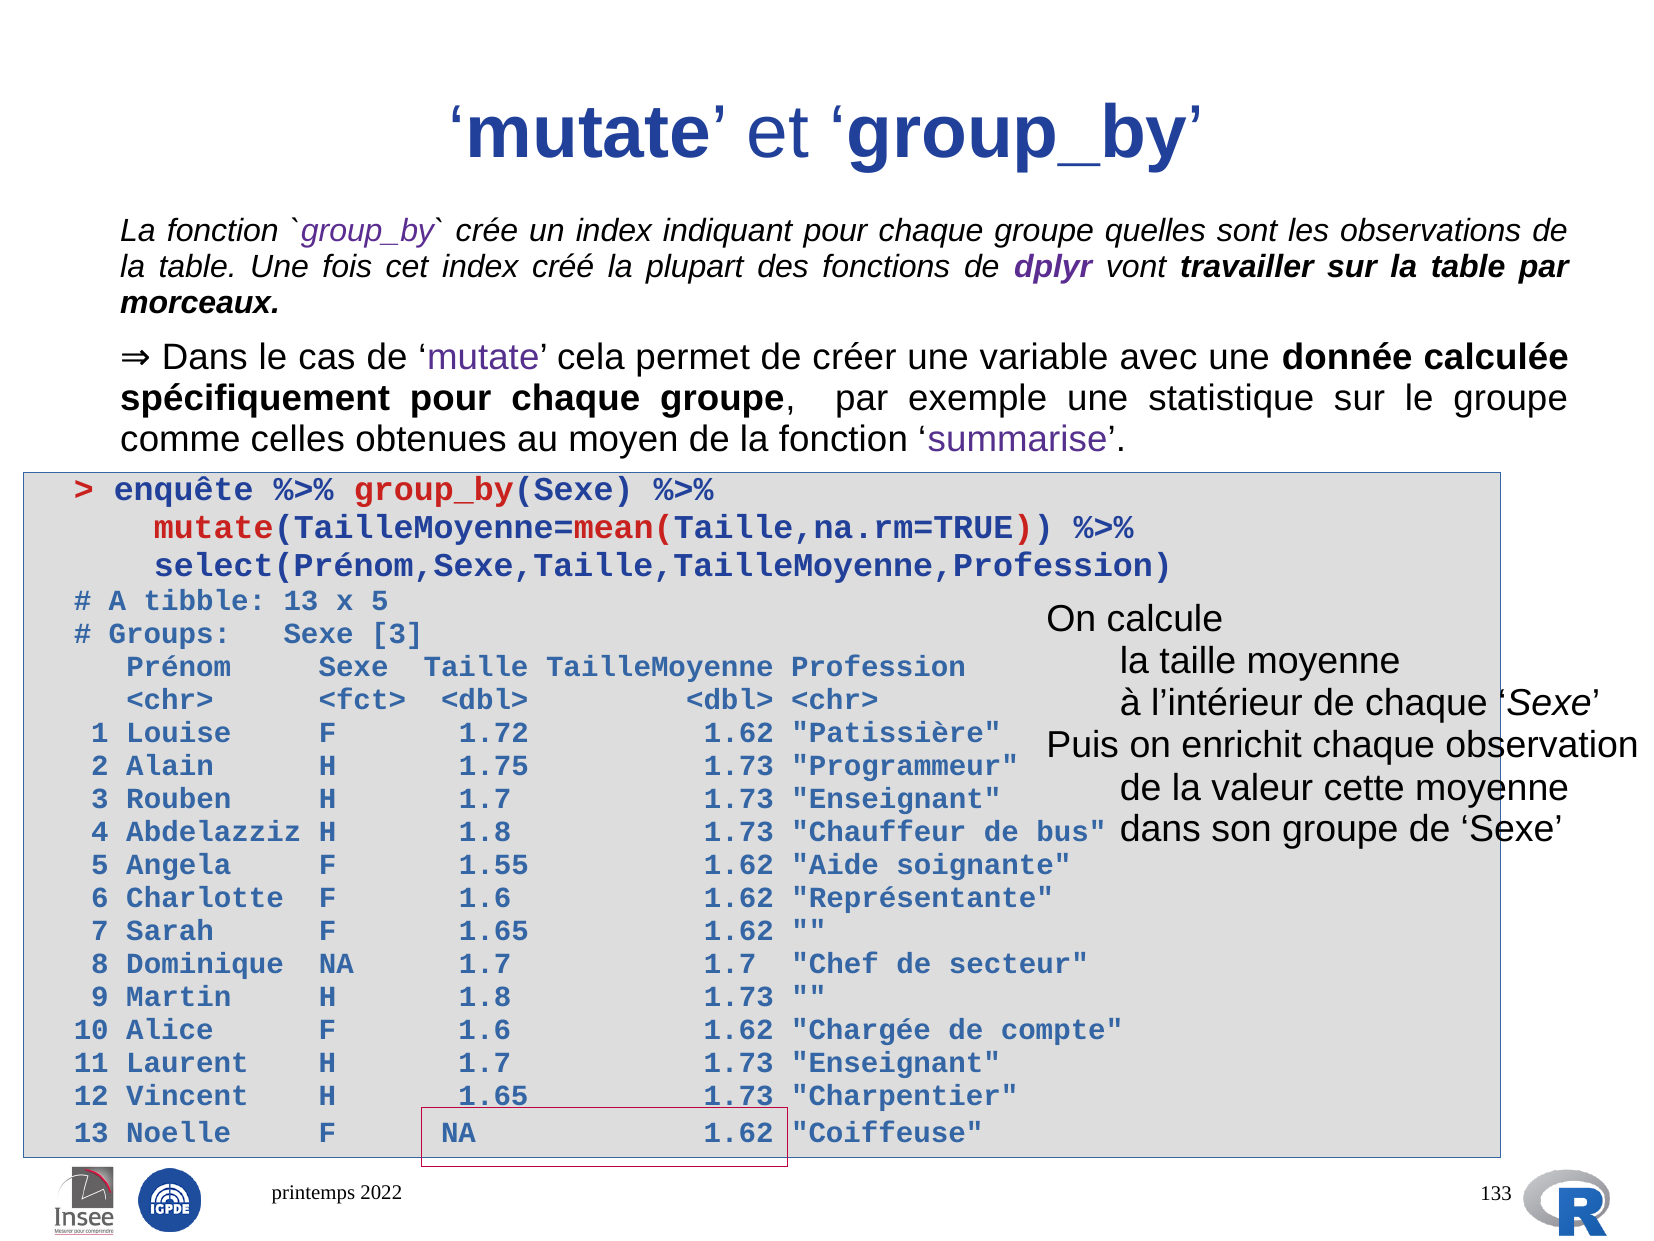

# ‘mutate’ et ‘group_by’
La fonction `group_by` crée un index indiquant pour chaque groupe quelles sont les observations de la table. Une fois cet index créé la plupart des fonctions de dplyr vont travailler sur la table par morceaux.
⇒ Dans le cas de ‘mutate’ cela permet de créer une variable avec une donnée calculée spécifiquement pour chaque groupe, par exemple une statistique sur le groupe comme celles obtenues au moyen de la fonction ‘summarise’.
> enquête %>% group_by(Sexe) %>%
 mutate(TailleMoyenne=mean(Taille,na.rm=TRUE)) %>%
 select(Prénom,Sexe,Taille,TailleMoyenne,Profession)
# A tibble: 13 x 5
# Groups: Sexe [3]
 Prénom Sexe Taille TailleMoyenne Profession
 <chr> <fct> <dbl> <dbl> <chr>
 1 Louise F 1.72 1.62 "Patissière"
 2 Alain H 1.75 1.73 "Programmeur"
 3 Rouben H 1.7 1.73 "Enseignant"
 4 Abdelazziz H 1.8 1.73 "Chauffeur de bus"
 5 Angela F 1.55 1.62 "Aide soignante"
 6 Charlotte F 1.6 1.62 "Représentante"
 7 Sarah F 1.65 1.62 ""
 8 Dominique NA 1.7 1.7 "Chef de secteur"
 9 Martin H 1.8 1.73 ""
10 Alice F 1.6 1.62 "Chargée de compte"
11 Laurent H 1.7 1.73 "Enseignant"
12 Vincent H 1.65 1.73 "Charpentier"
13 Noelle F NA 1.62 "Coiffeuse"
On calcule
	la taille moyenne
	à l’intérieur de chaque ‘Sexe’
Puis on enrichit chaque observation
	de la valeur cette moyenne
	dans son groupe de ‘Sexe’
printemps 2022
133